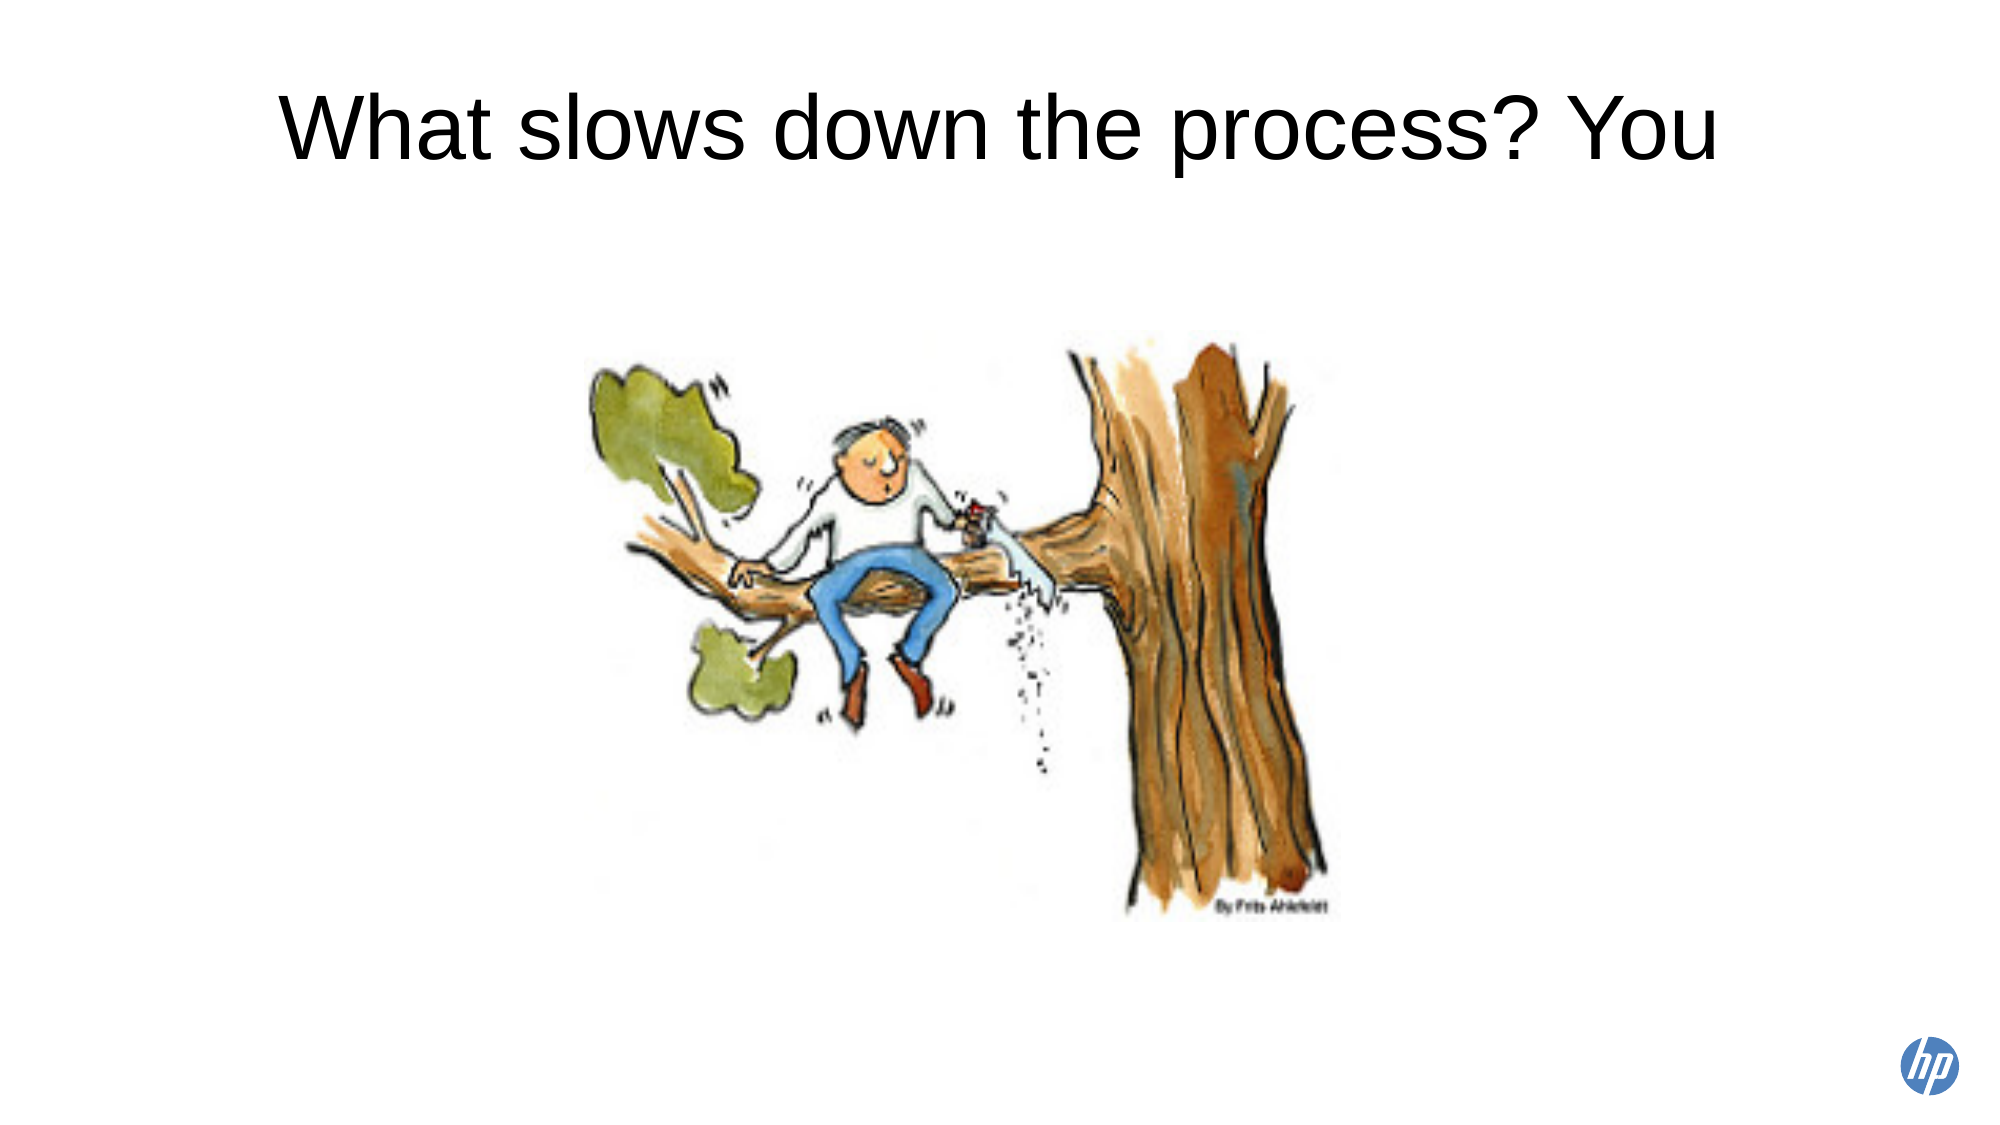

# What slows down the process? You